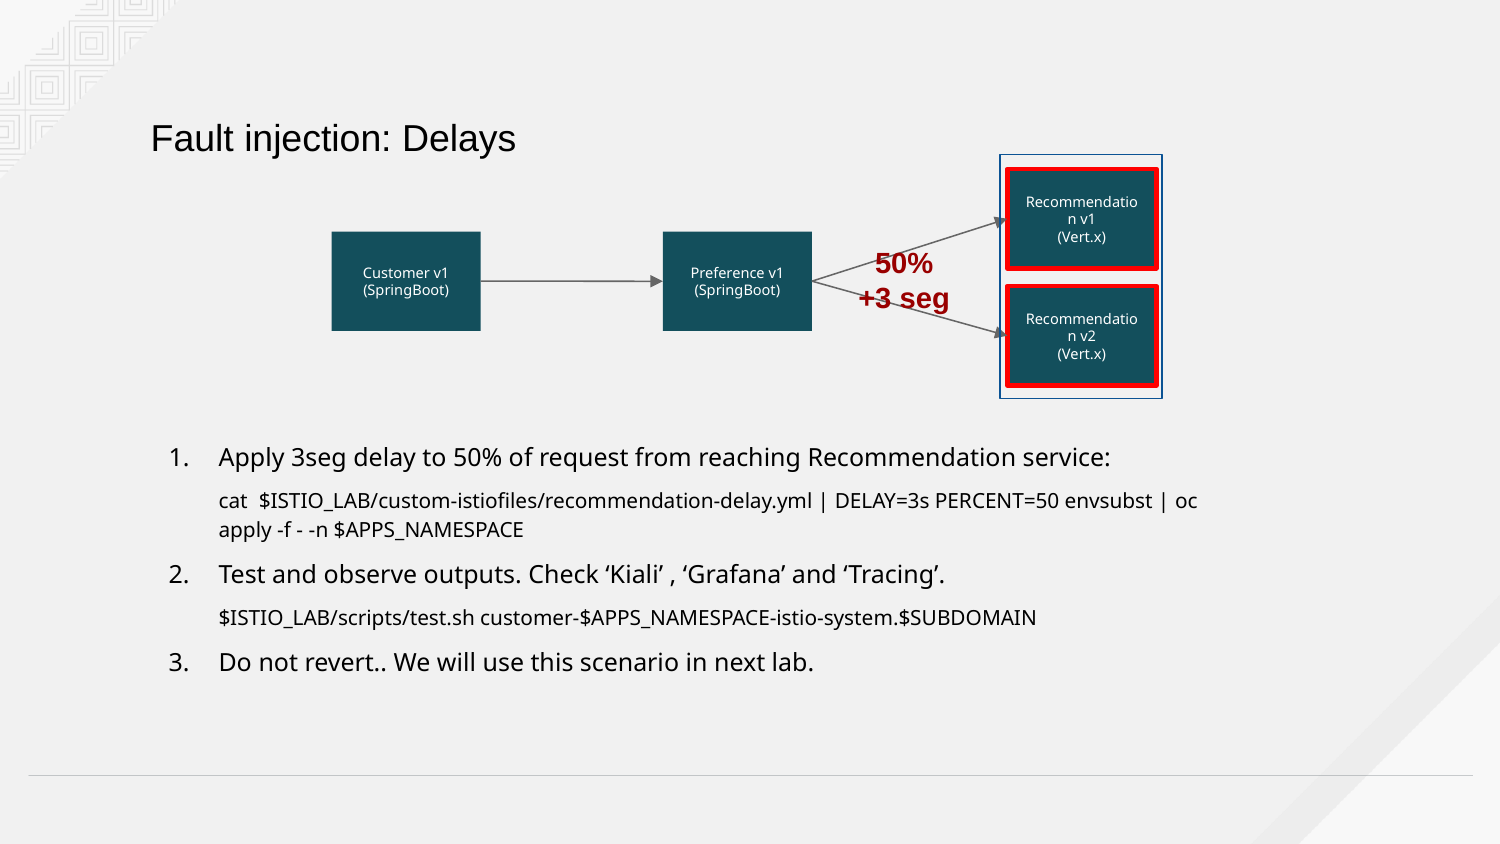

# Fault injection: Delays
Recommendation v1
(Vert.x)
 50%
+3 seg
Customer v1
(SpringBoot)
Preference v1
(SpringBoot)
Recommendation v2
(Vert.x)
Apply 3seg delay to 50% of request from reaching Recommendation service:
cat $ISTIO_LAB/custom-istiofiles/recommendation-delay.yml | DELAY=3s PERCENT=50 envsubst | oc apply -f - -n $APPS_NAMESPACE
Test and observe outputs. Check ‘Kiali’ , ‘Grafana’ and ‘Tracing’.
$ISTIO_LAB/scripts/test.sh customer-$APPS_NAMESPACE-istio-system.$SUBDOMAIN
Do not revert.. We will use this scenario in next lab.